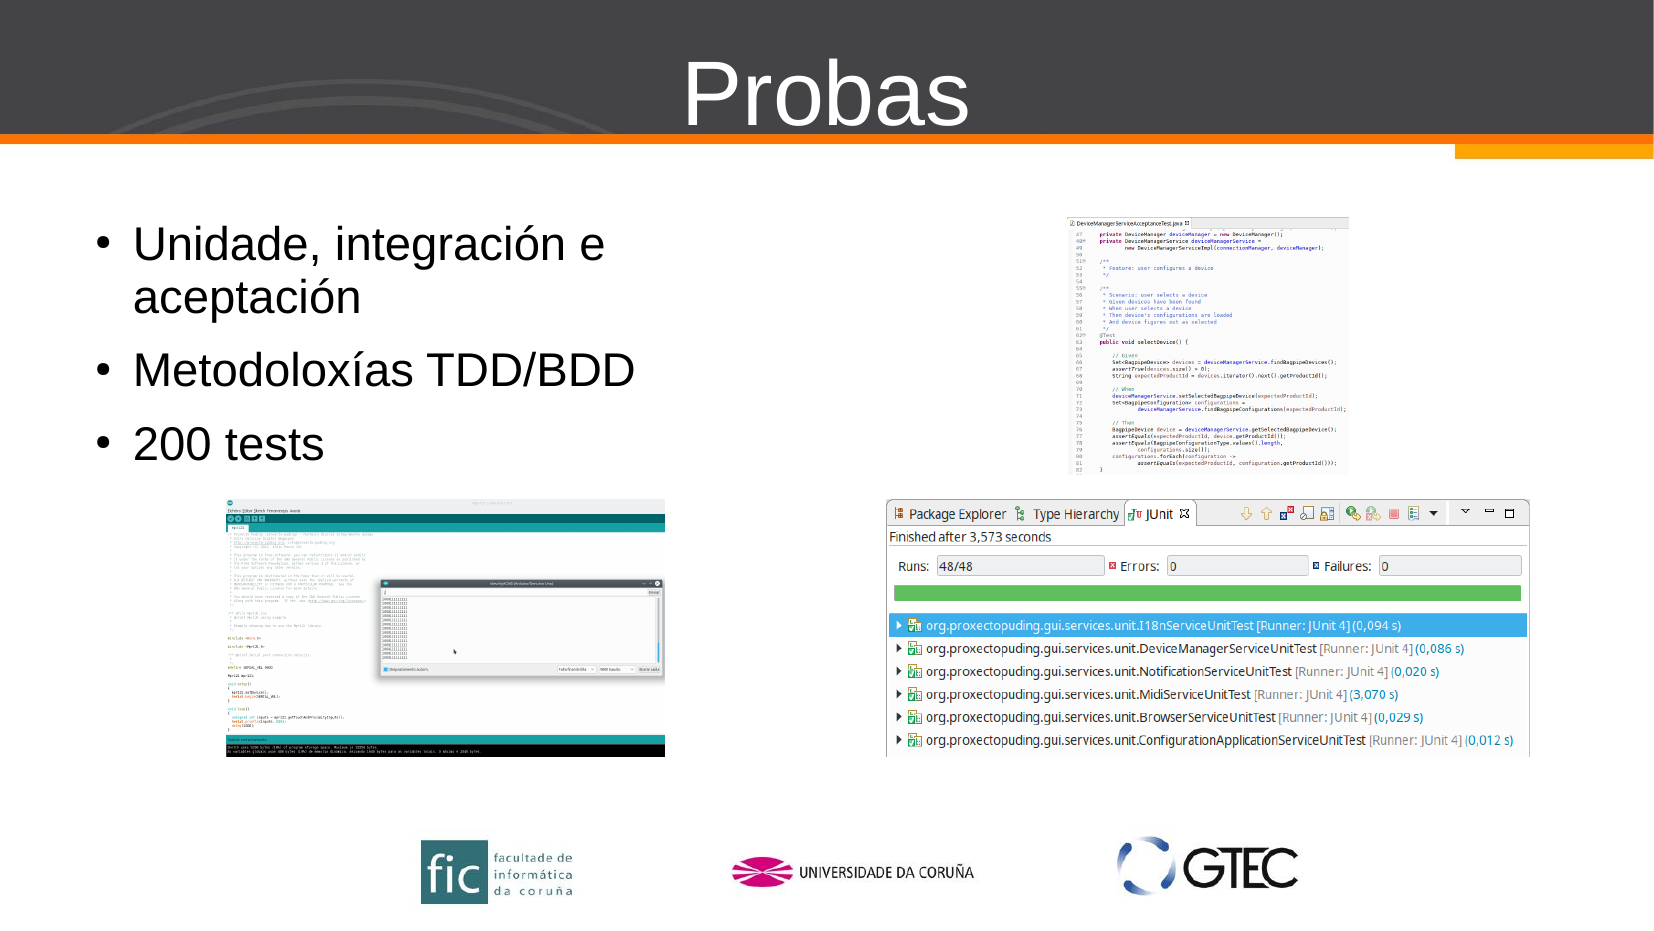

# Probas
Unidade, integración e aceptación
Metodoloxías TDD/BDD
200 tests